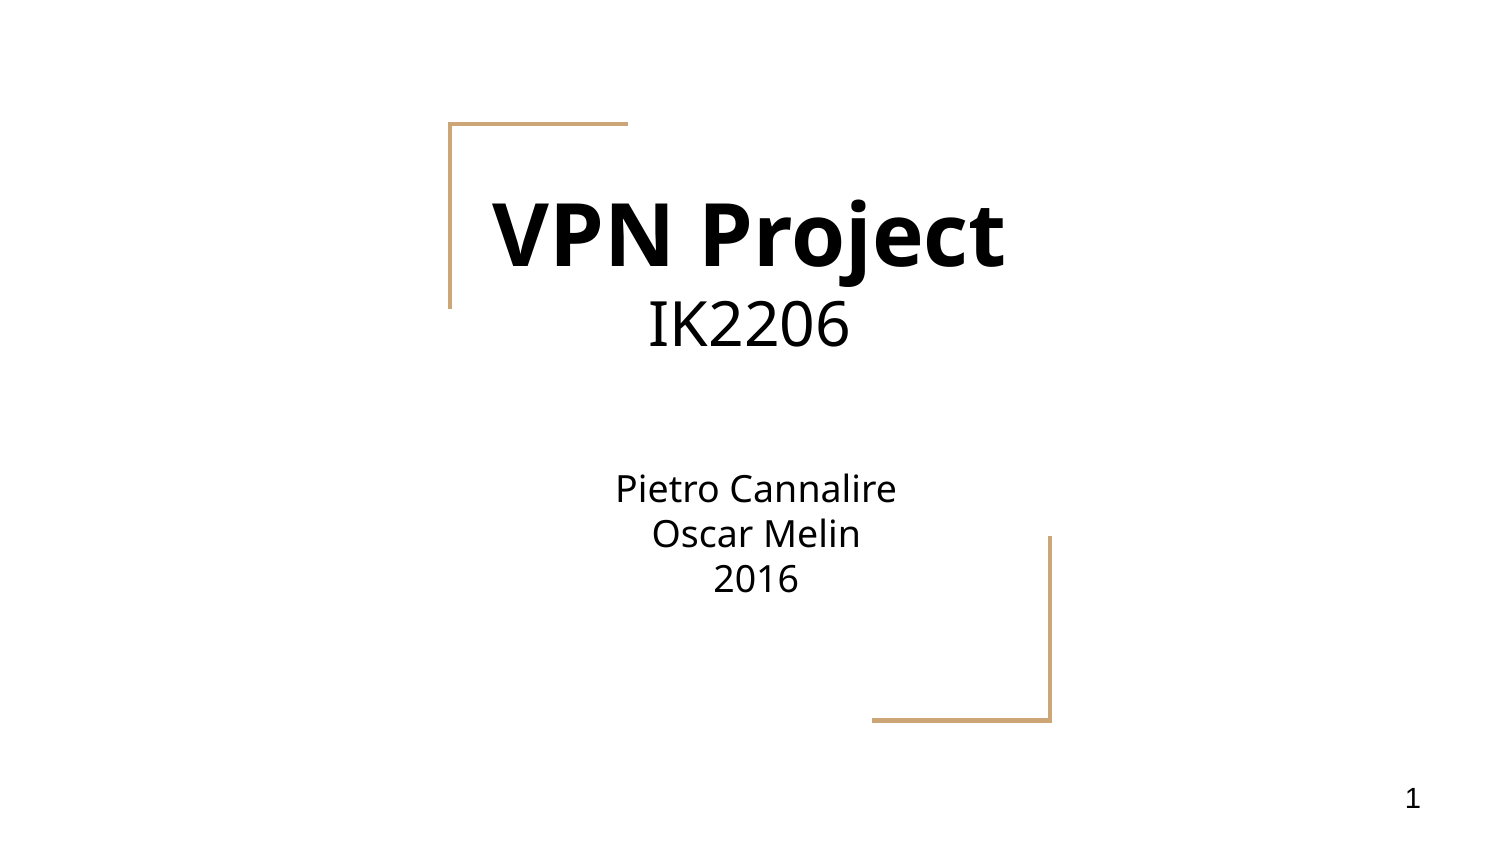

# VPN Project IK2206
Pietro Cannalire
Oscar Melin
2016